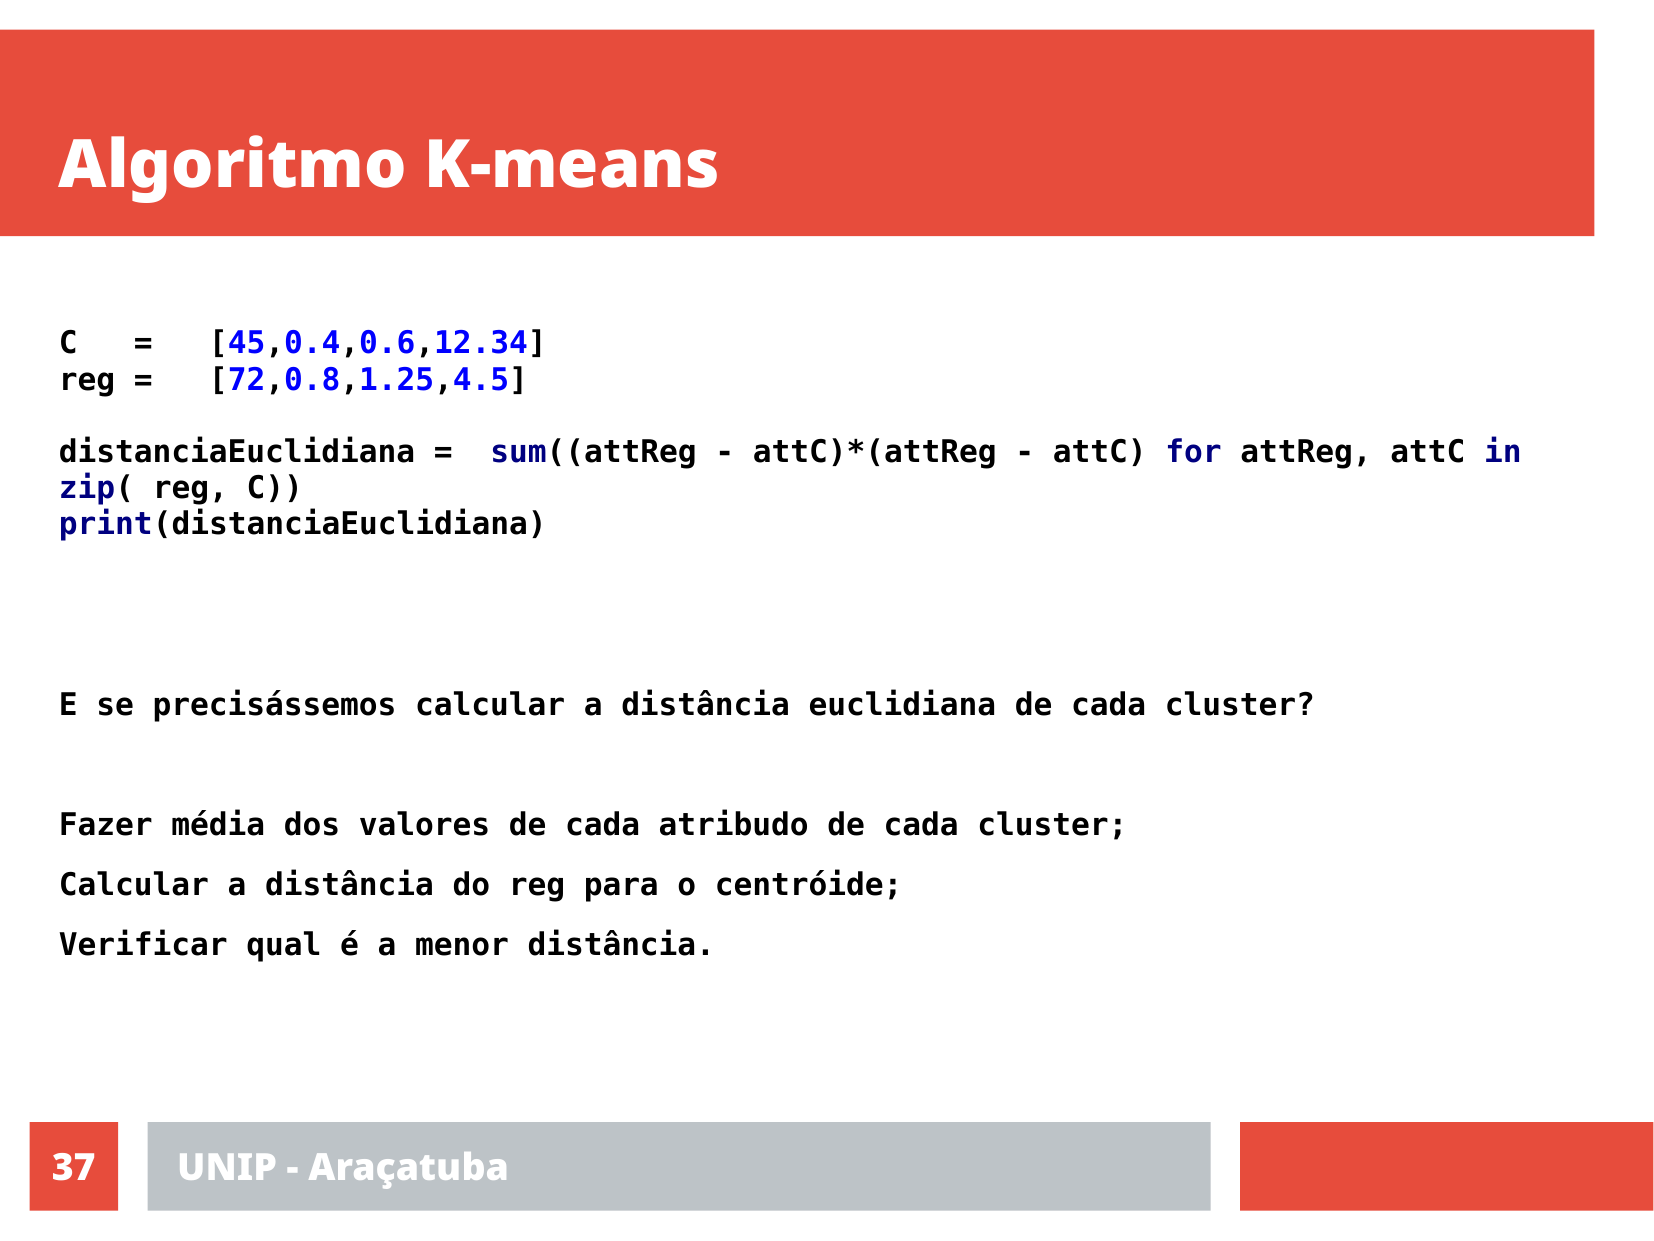

# Algoritmo K-means
C = [45,0.4,0.6,12.34]
reg = [72,0.8,1.25,4.5]
distanciaEuclidiana = sum((attReg - attC)*(attReg - attC) for attReg, attC in zip( reg, C))
print(distanciaEuclidiana)
E se precisássemos calcular a distância euclidiana de cada cluster?
Fazer média dos valores de cada atribudo de cada cluster;
Calcular a distância do reg para o centróide;
Verificar qual é a menor distância.
37
UNIP - Araçatuba